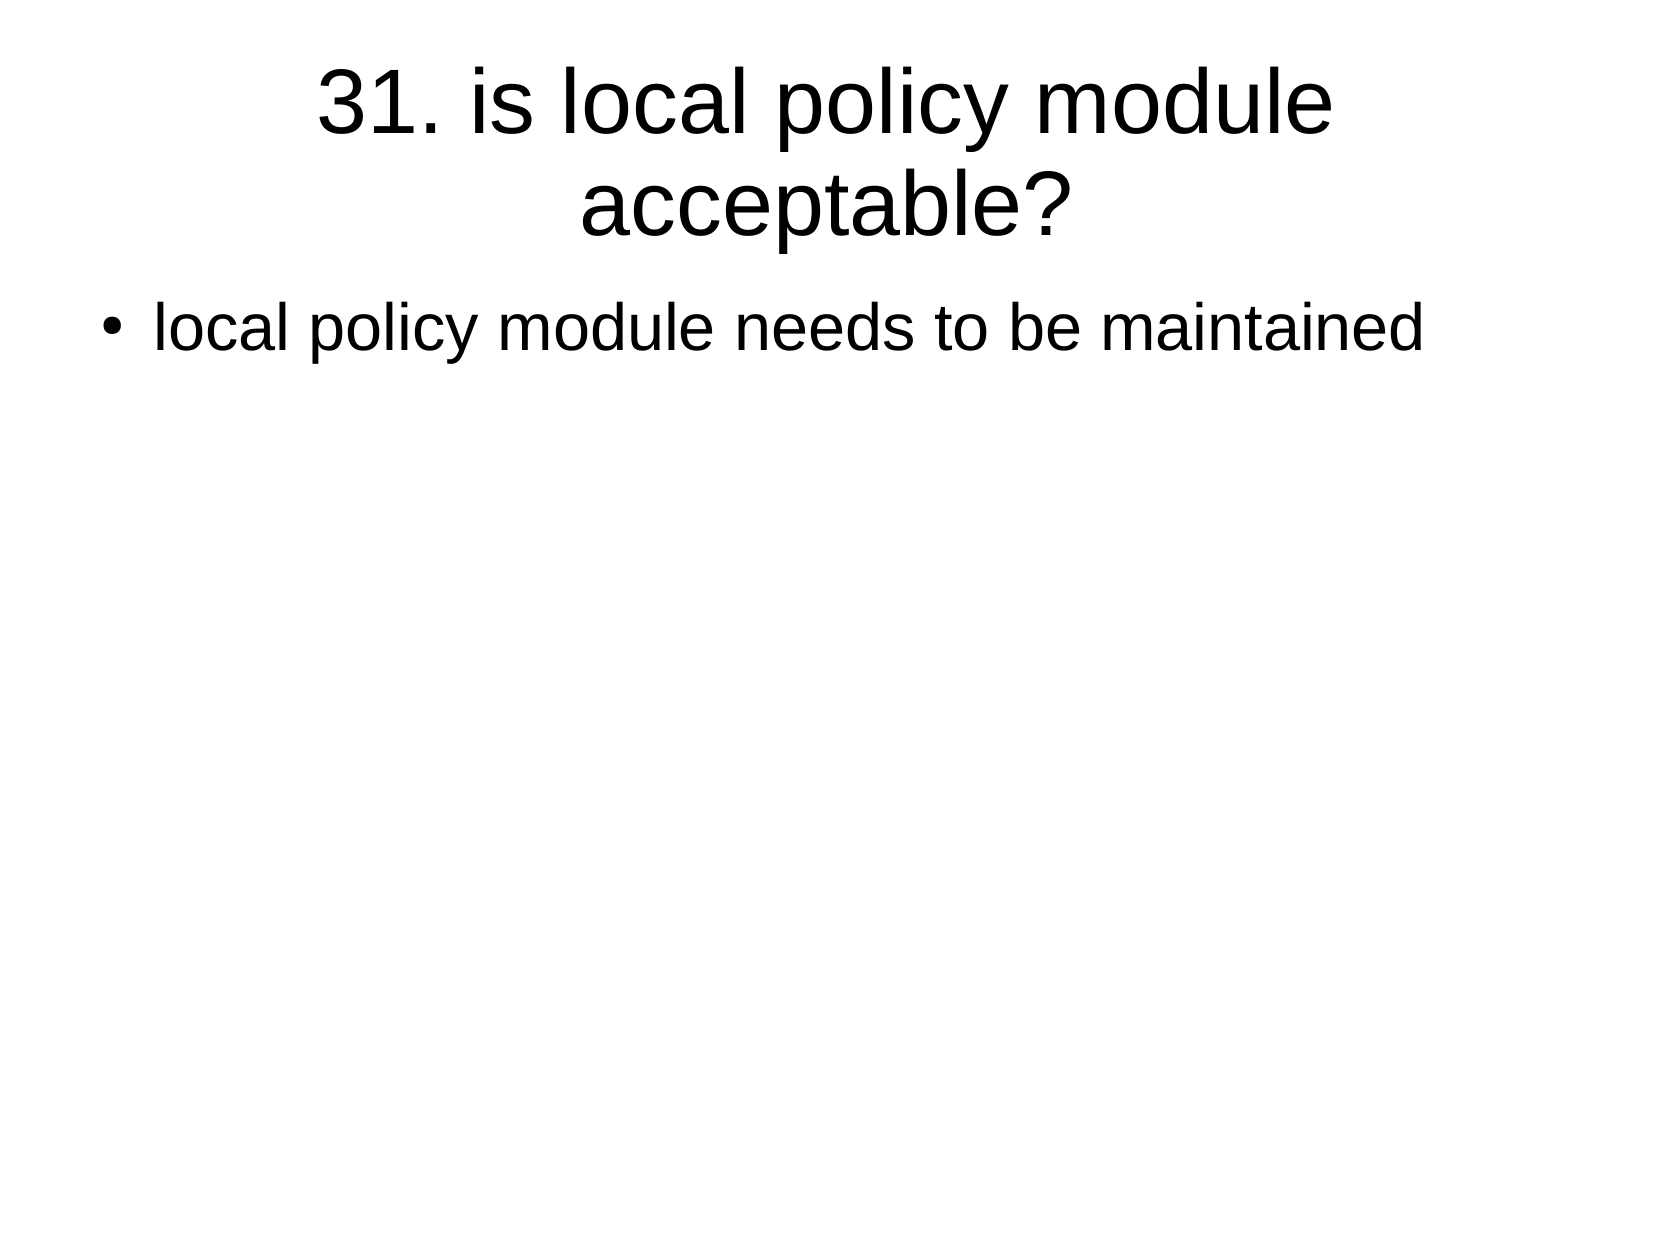

# 31. is local policy module acceptable?
local policy module needs to be maintained